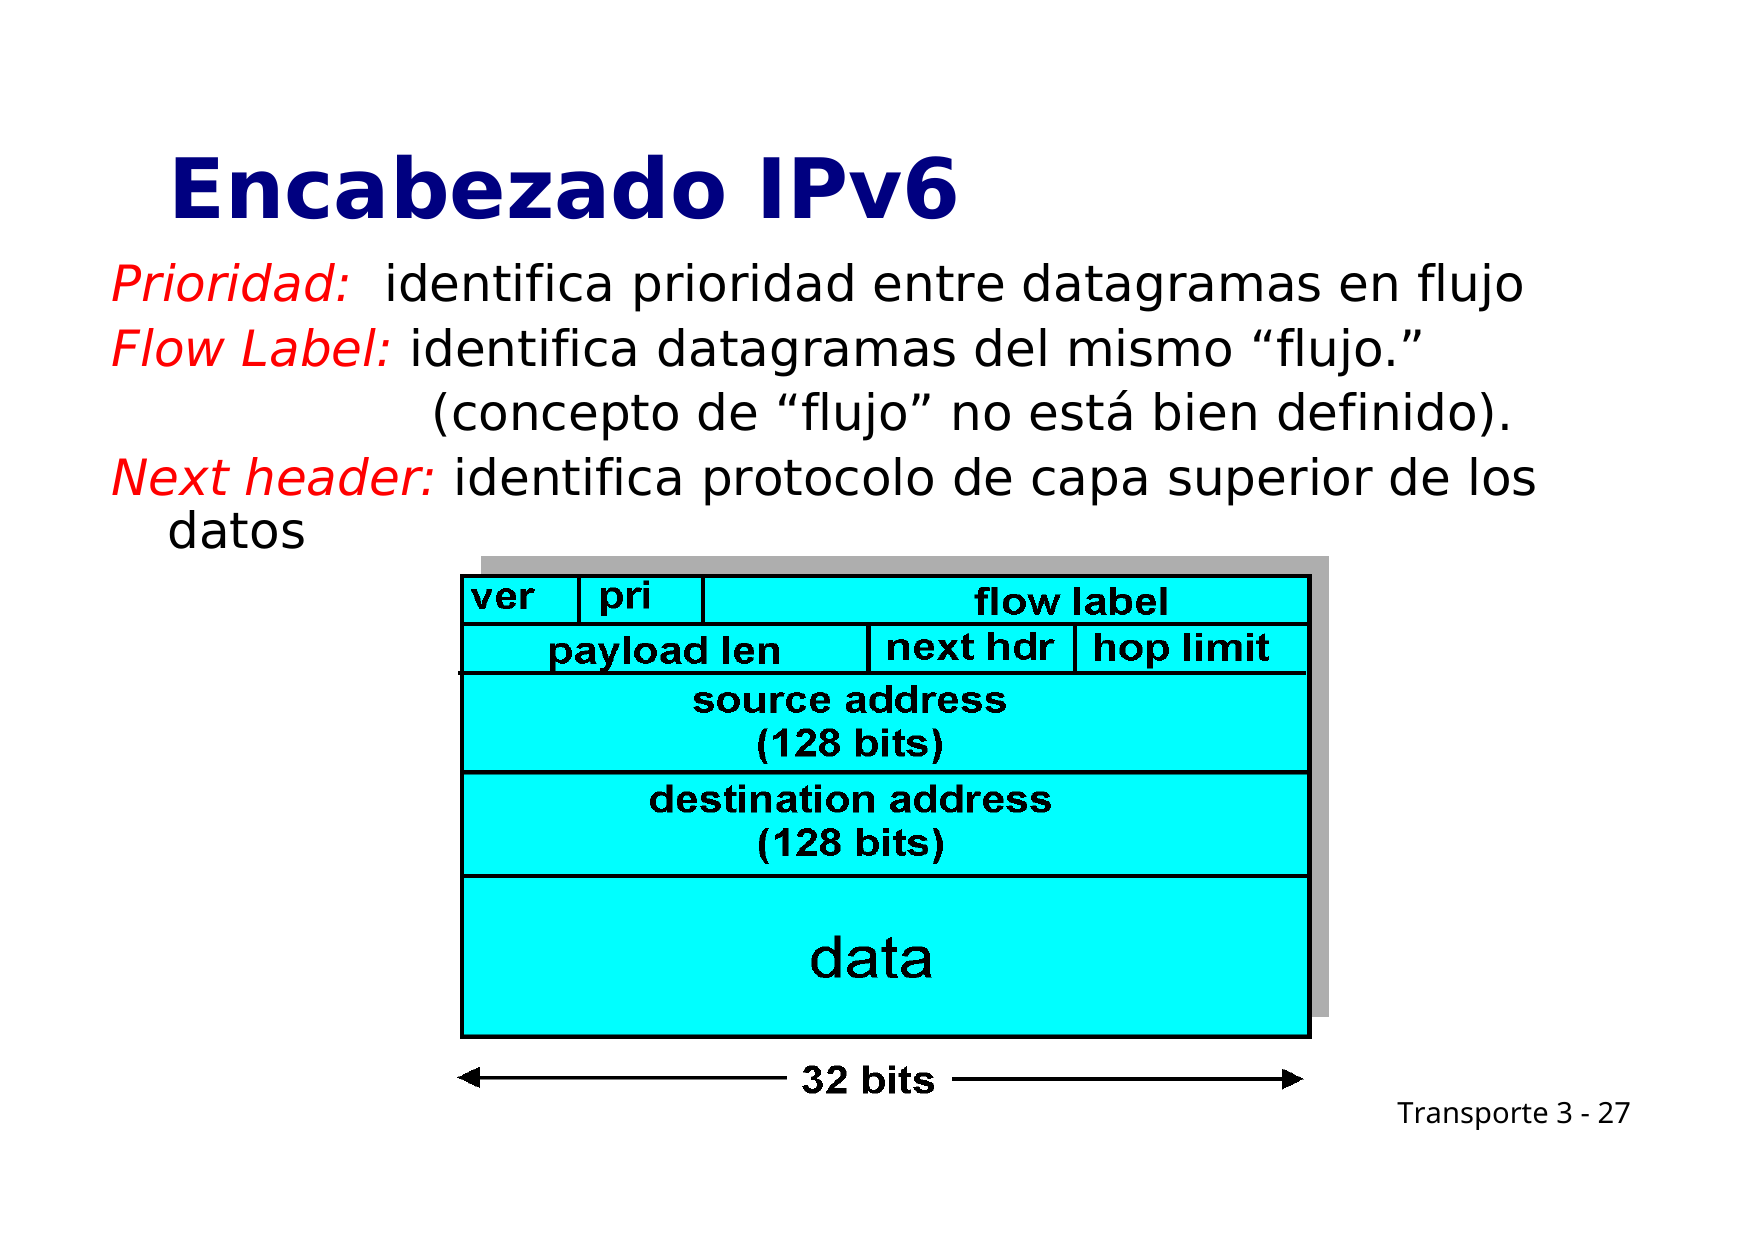

# Encabezado IPv6
Prioridad: identifica prioridad entre datagramas en flujo
Flow Label: identifica datagramas del mismo “flujo.”
 (concepto de “flujo” no está bien definido).
Next header: identifica protocolo de capa superior de los datos